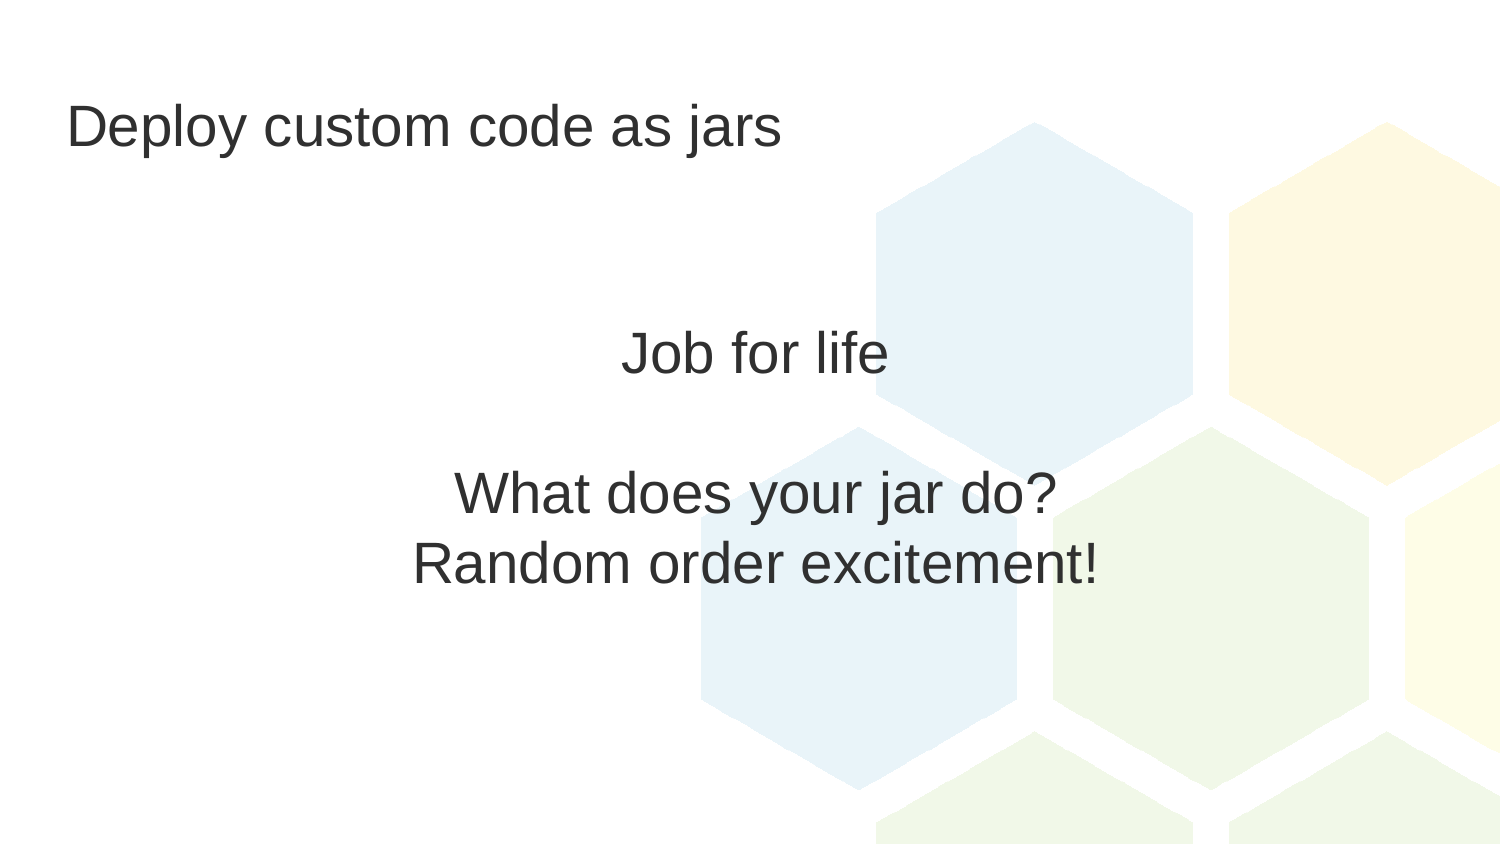

# Deploy custom code as jars
Job for life
What does your jar do?
Random order excitement!